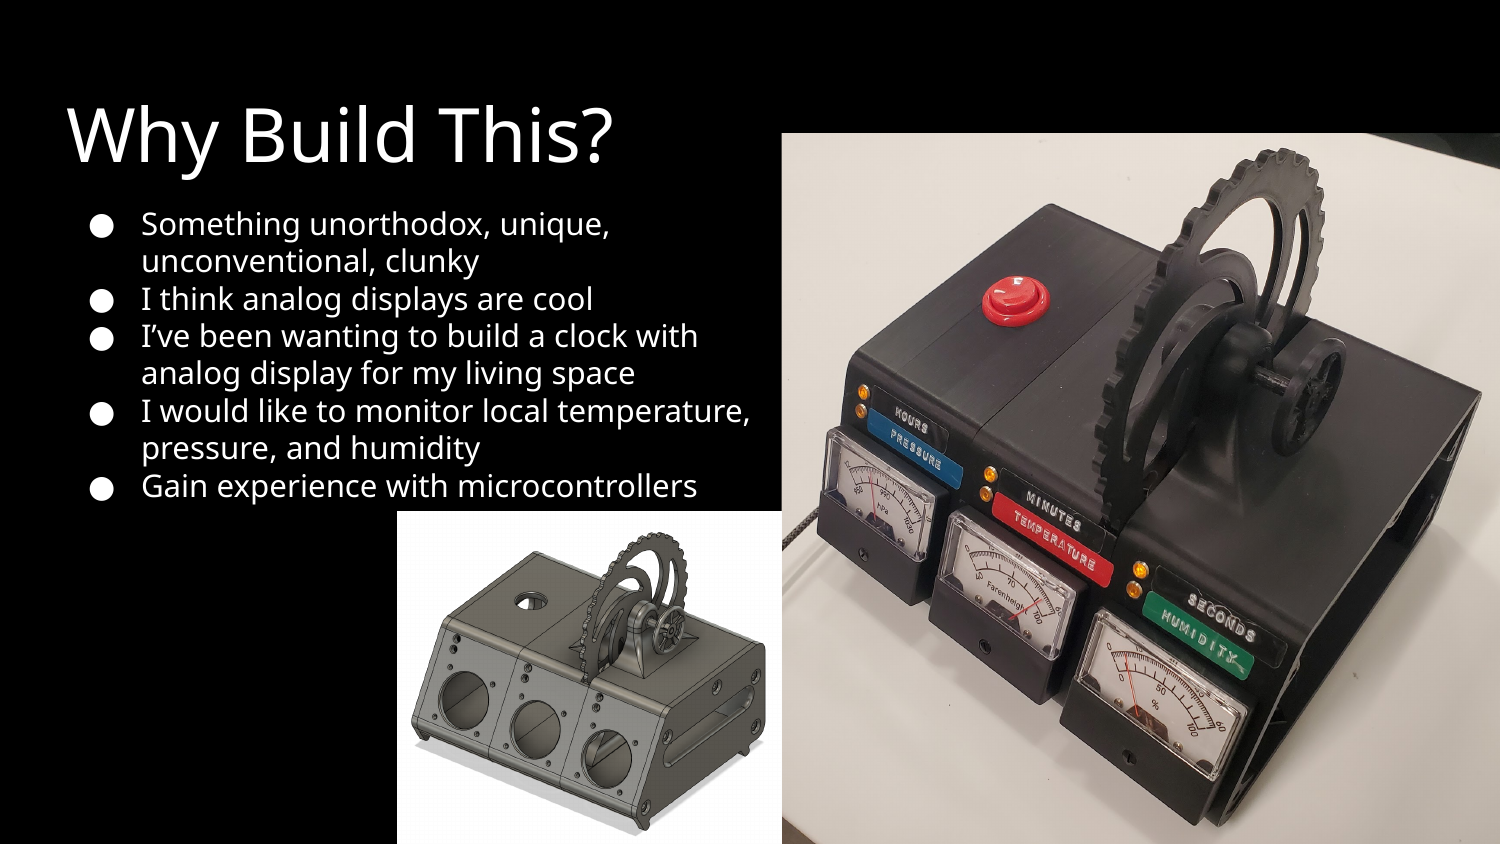

# Why Build This?
Something unorthodox, unique, unconventional, clunky
I think analog displays are cool
I’ve been wanting to build a clock with analog display for my living space
I would like to monitor local temperature, pressure, and humidity
Gain experience with microcontrollers